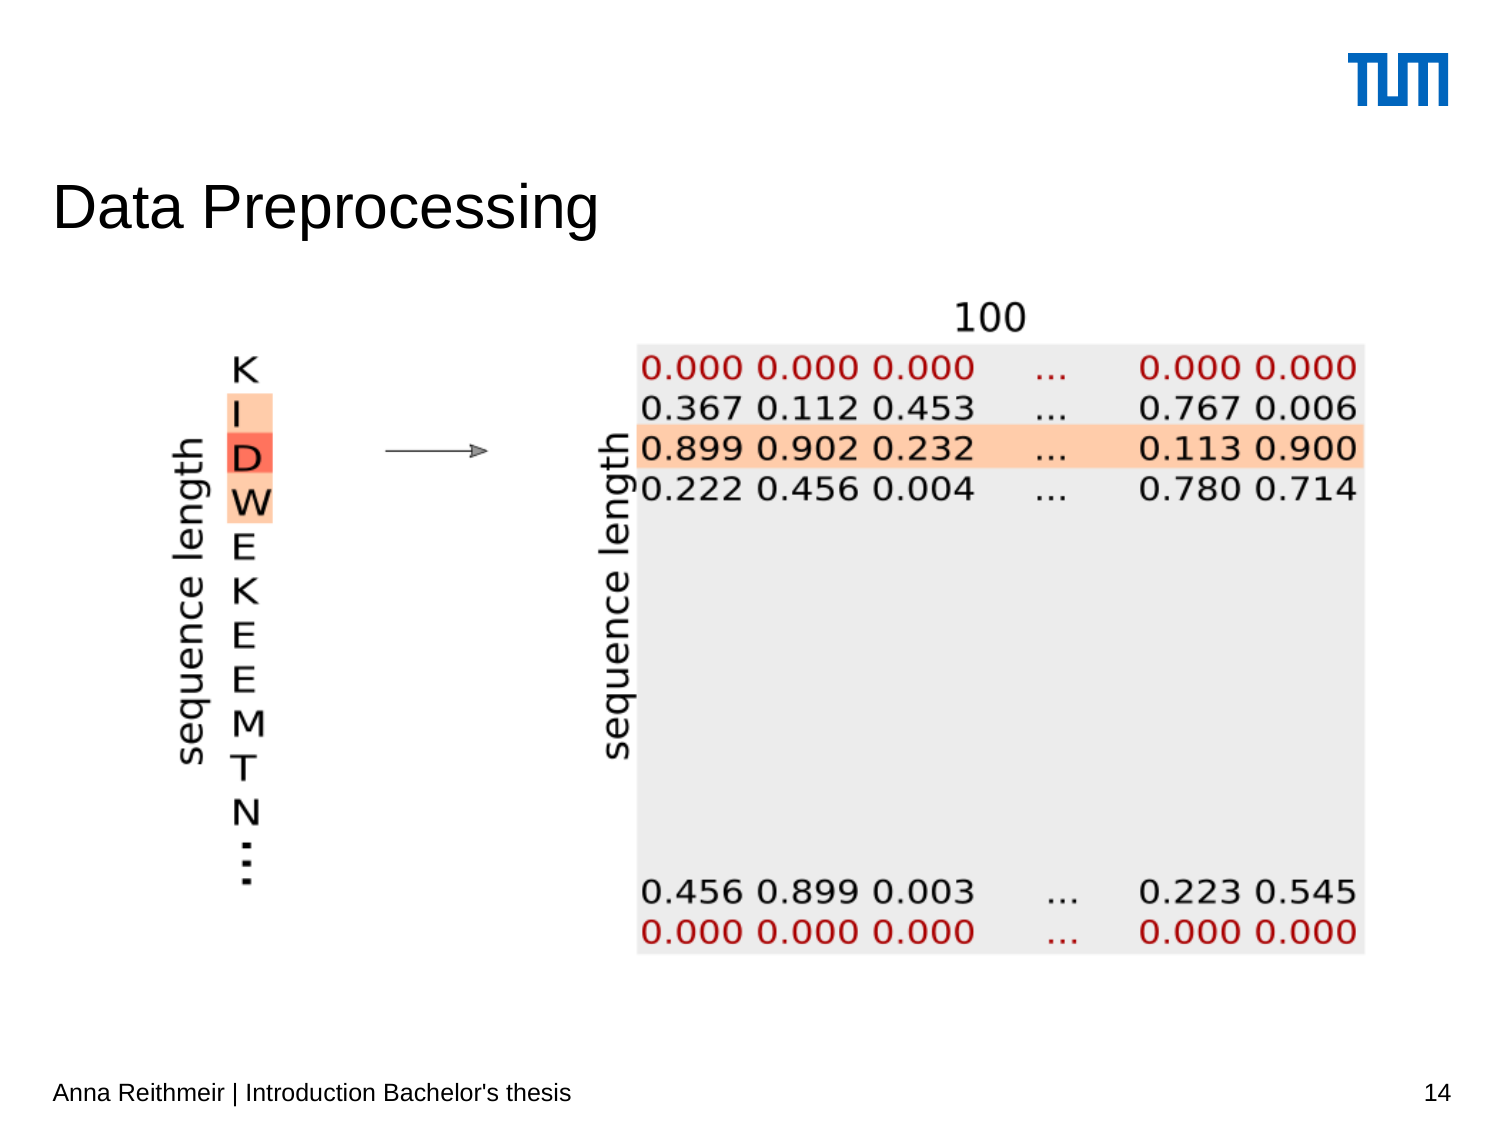

# Data Preprocessing
Anna Reithmeir | Introduction Bachelor's thesis
14